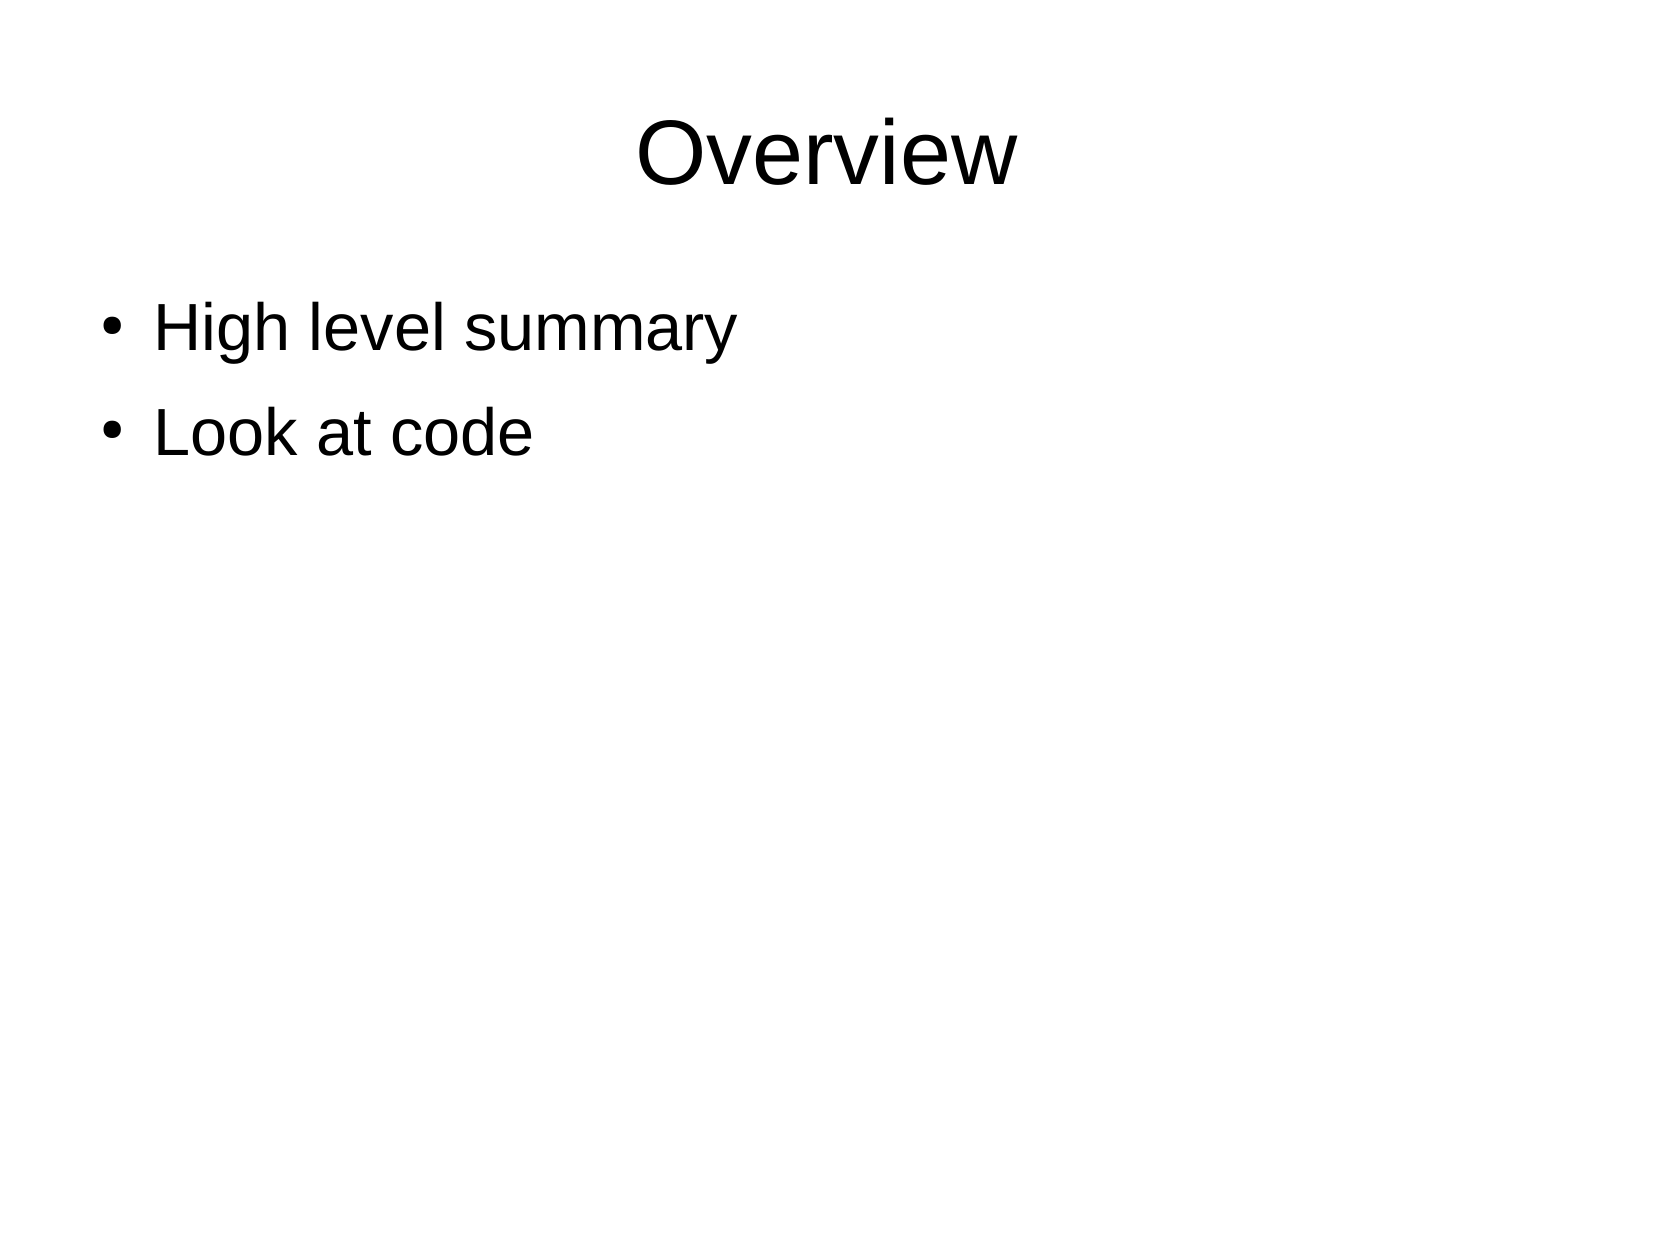

# Overview
High level summary
Look at code